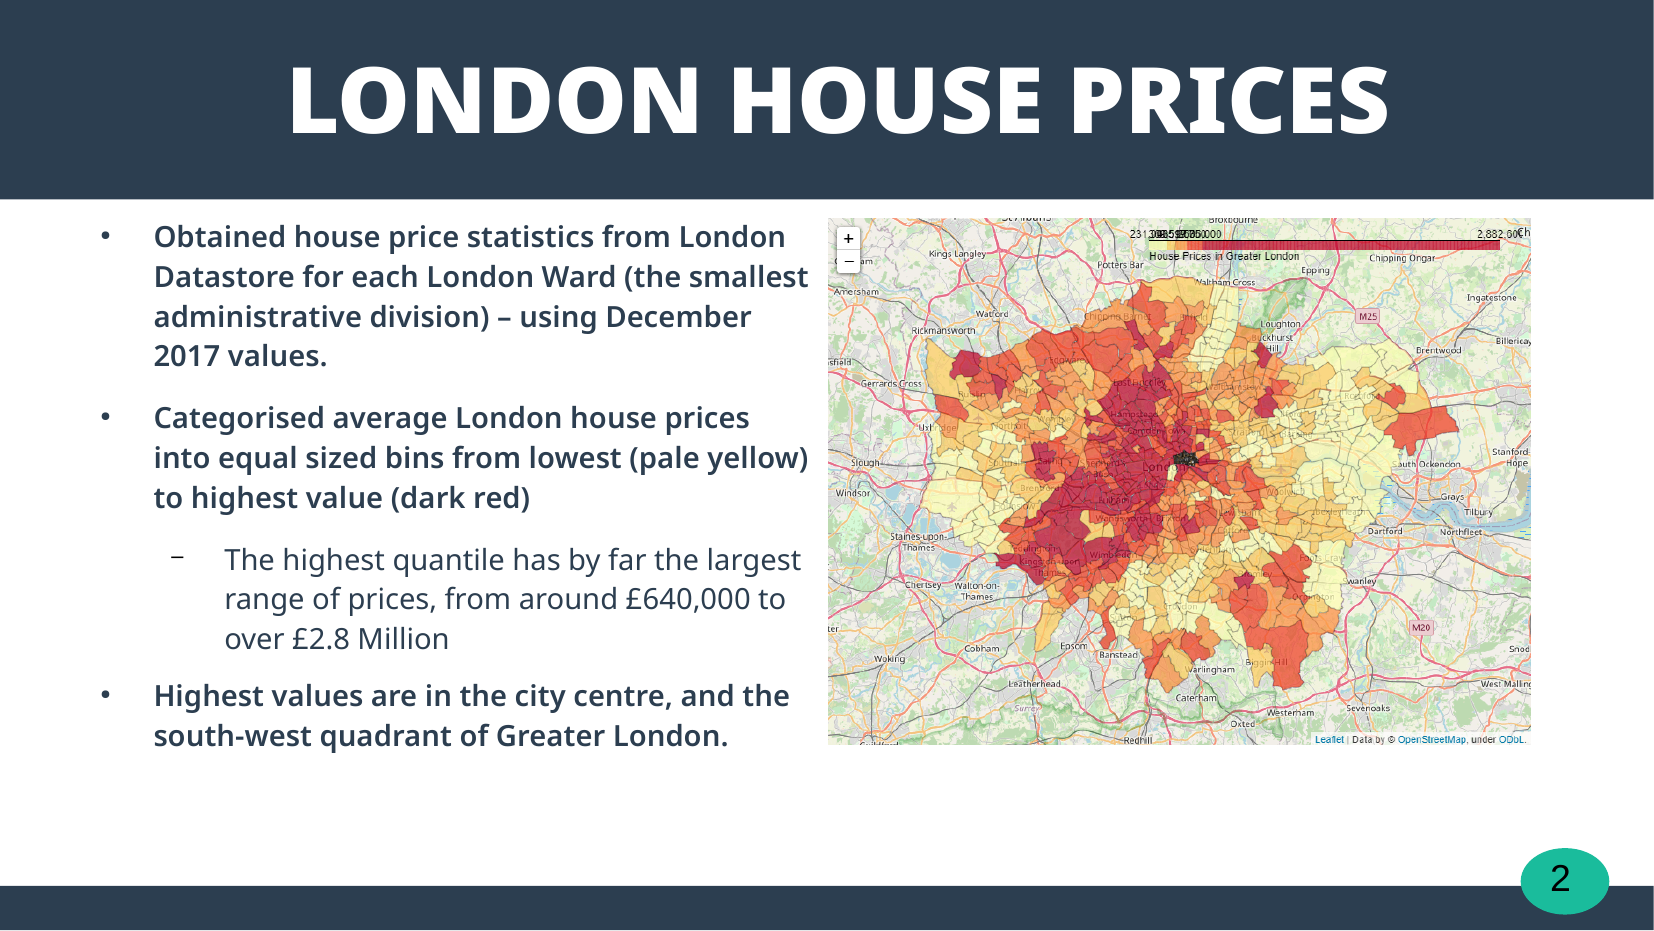

# LONDON HOUSE PRICES
Obtained house price statistics from London Datastore for each London Ward (the smallest administrative division) – using December 2017 values.
Categorised average London house prices into equal sized bins from lowest (pale yellow) to highest value (dark red)
The highest quantile has by far the largest range of prices, from around £640,000 to over £2.8 Million
Highest values are in the city centre, and the south-west quadrant of Greater London.